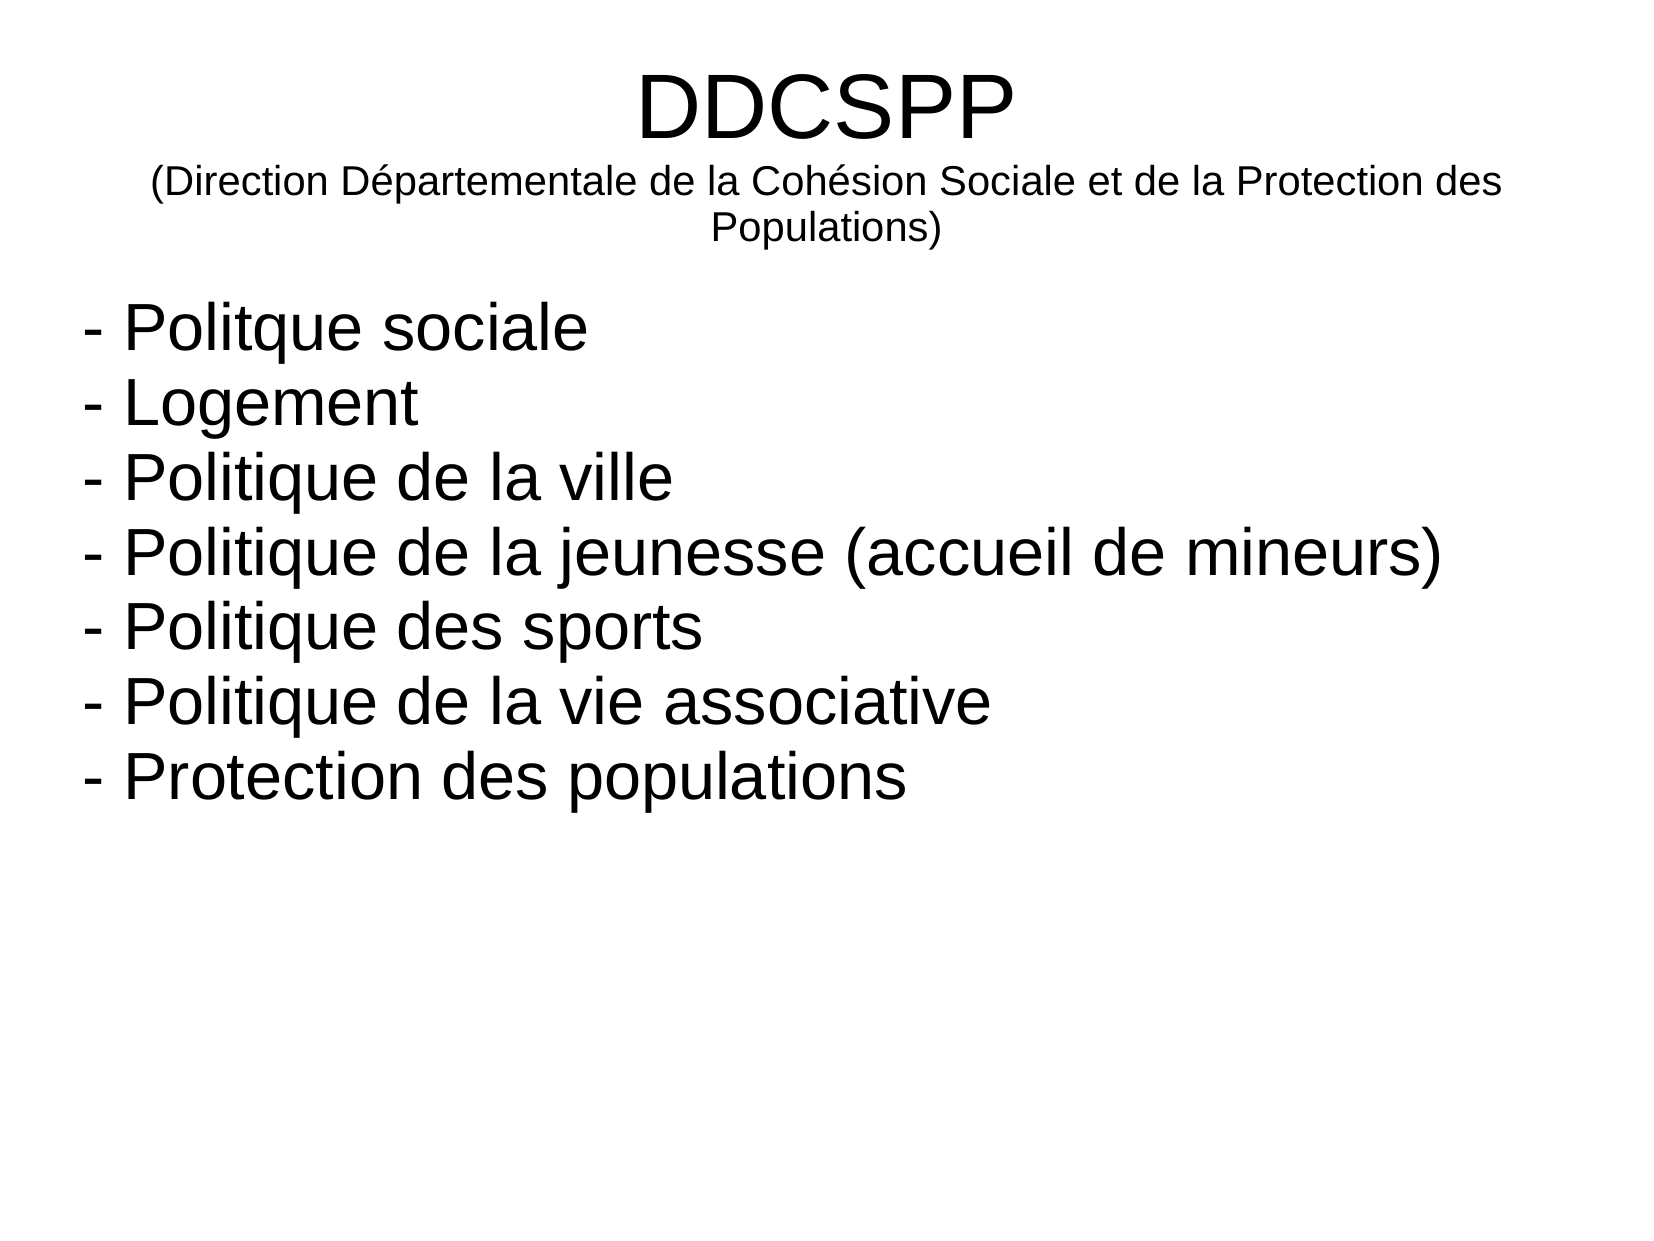

# DDCSPP (Direction Départementale de la Cohésion Sociale et de la Protection des Populations)
- Politque sociale
- Logement
- Politique de la ville
- Politique de la jeunesse (accueil de mineurs)
- Politique des sports
- Politique de la vie associative
- Protection des populations